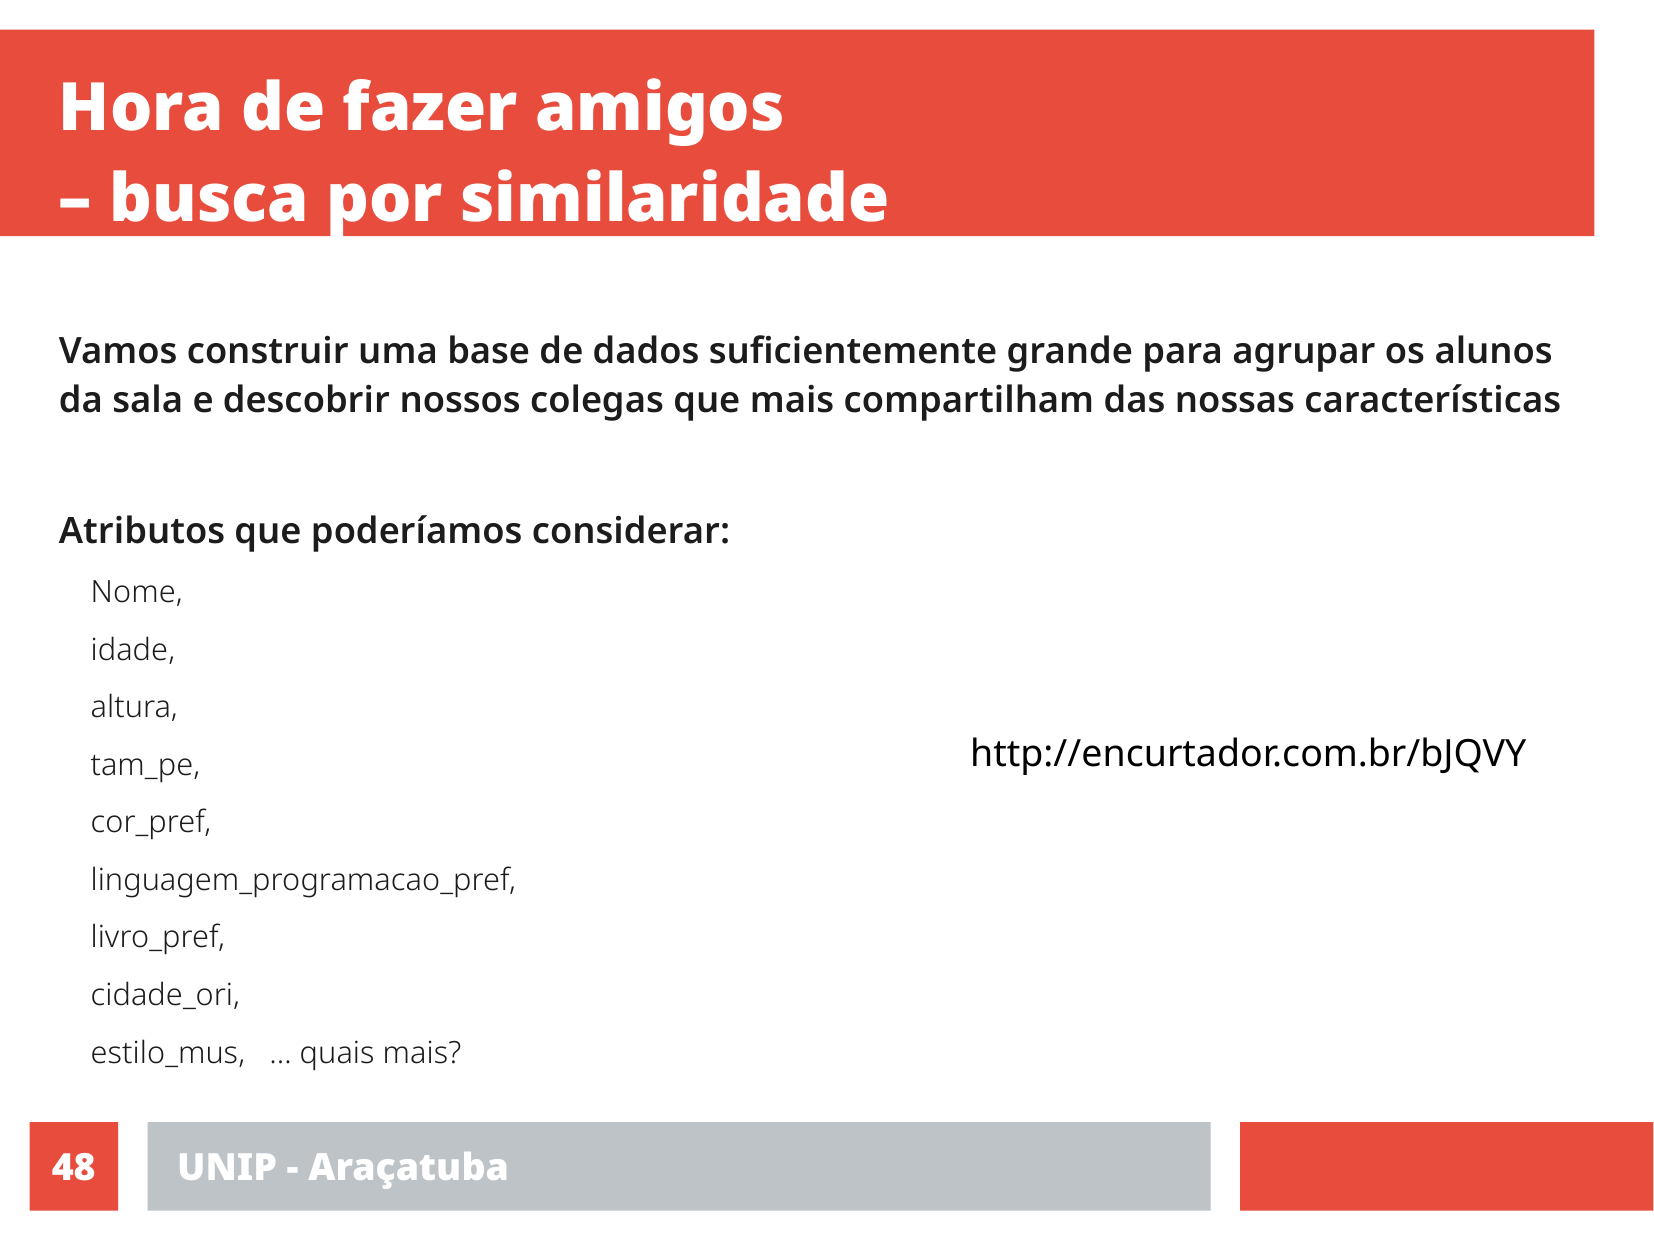

# Hora de fazer amigos – busca por similaridade
Vamos construir uma base de dados suficientemente grande para agrupar os alunos da sala e descobrir nossos colegas que mais compartilham das nossas características
Atributos que poderíamos considerar:
Nome,
idade,
altura,
tam_pe,
cor_pref,
linguagem_programacao_pref,
livro_pref,
cidade_ori,
estilo_mus, … quais mais?
http://encurtador.com.br/bJQVY
48
UNIP - Araçatuba